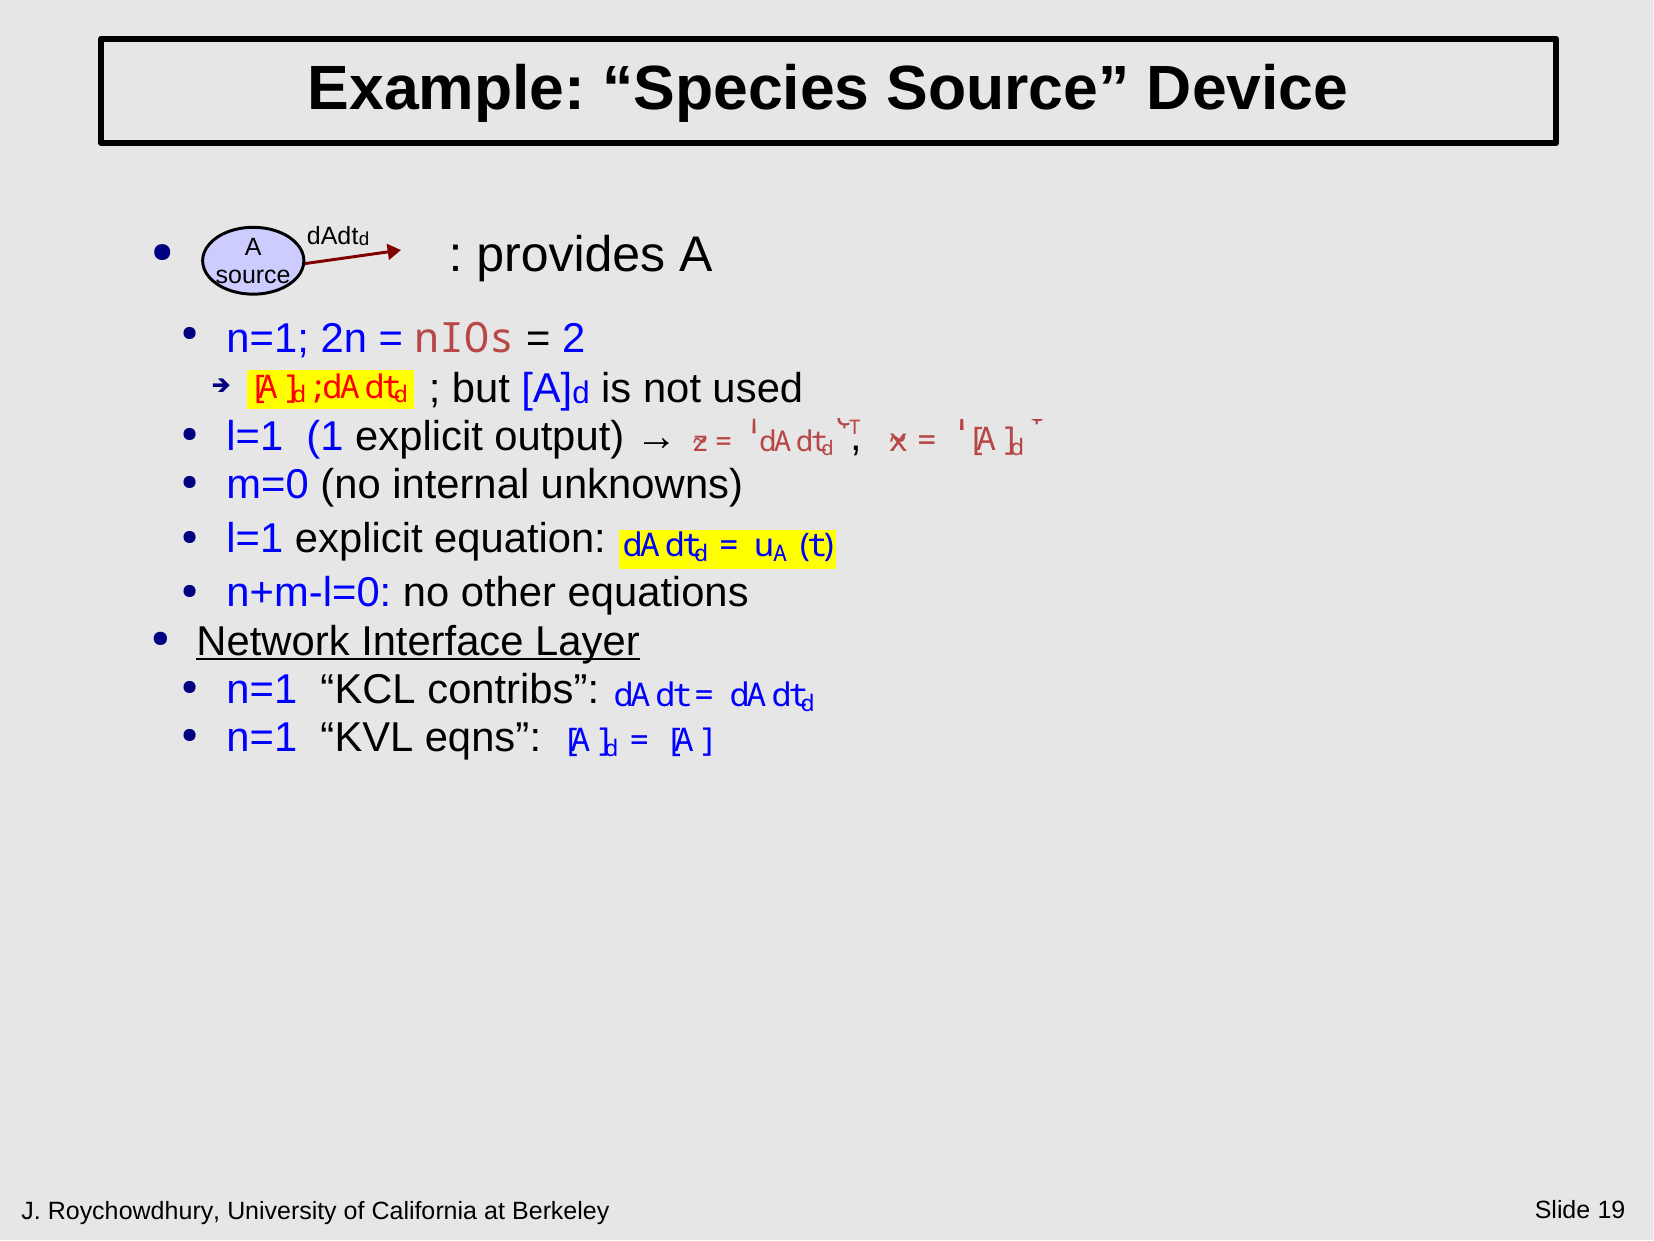

# Example: “Species Source” Device
dAdtd
A
source
 : provides A
n=1; 2n = nIOs = 2
 ; but [A]d is not used
l=1 (1 explicit output) → ,
m=0 (no internal unknowns)
l=1 explicit equation:
n+m-l=0: no other equations
Network Interface Layer
n=1 “KCL contribs”:
n=1 “KVL eqns”: